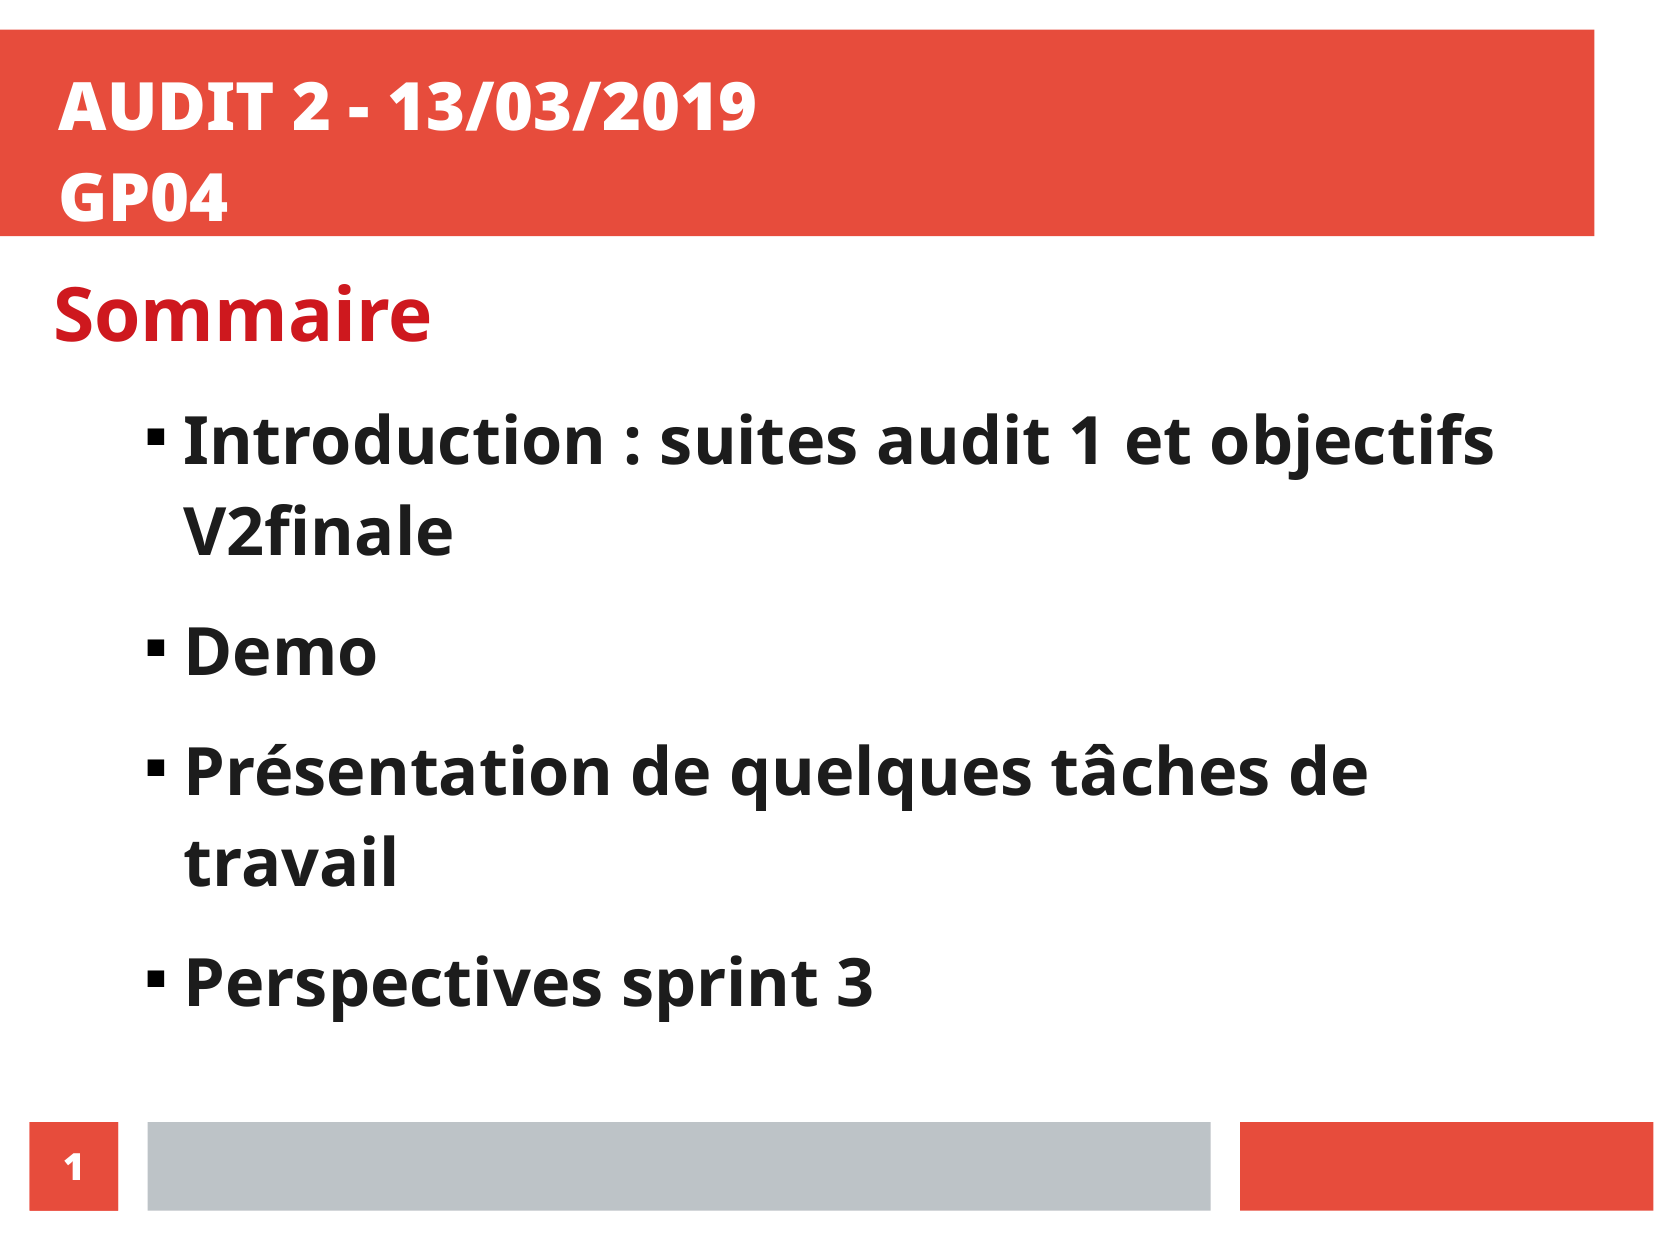

# AUDIT 2 - 13/03/2019 GP04
Sommaire
Introduction : suites audit 1 et objectifs V2finale
Demo
Présentation de quelques tâches de travail
Perspectives sprint 3
1